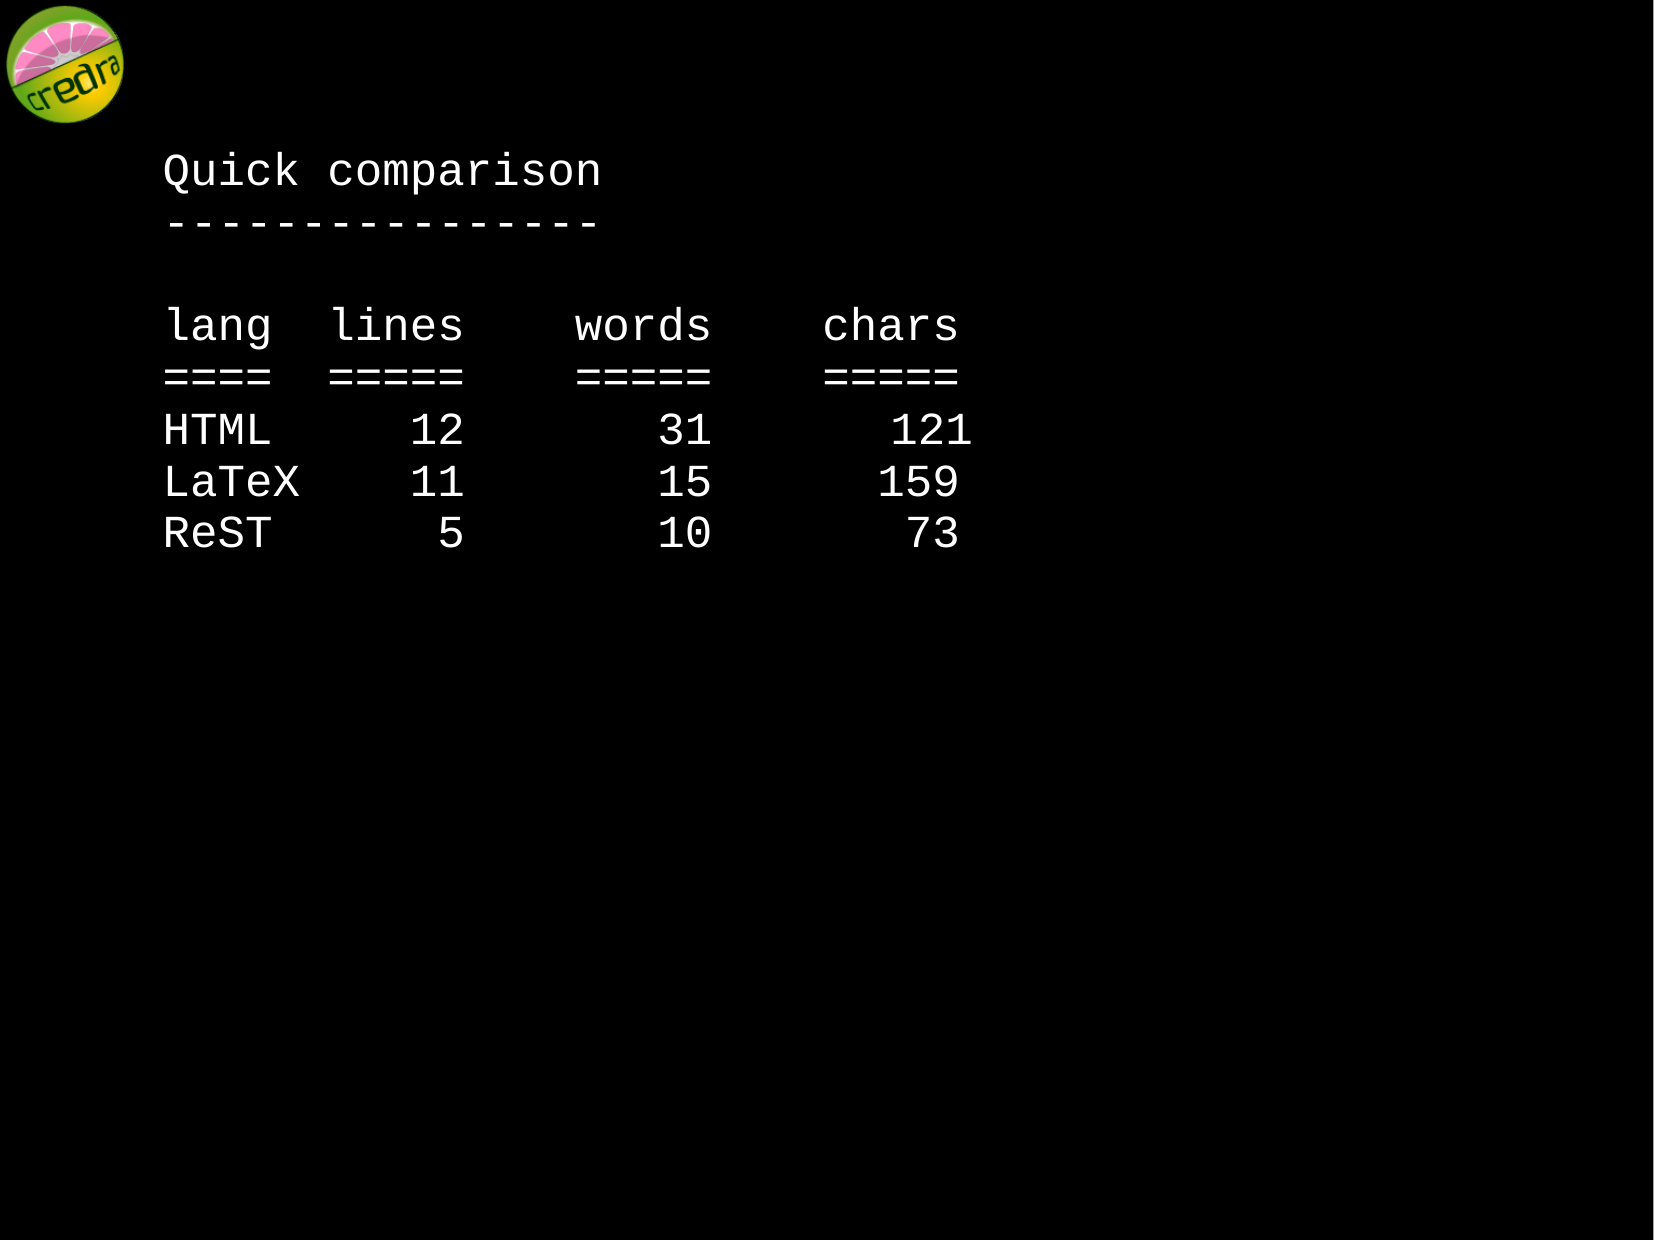

Quick comparison
----------------
lang lines words chars
==== ===== ===== =====
HTML 12 31	 121
LaTeX 11 15 159
ReST 5 10 73